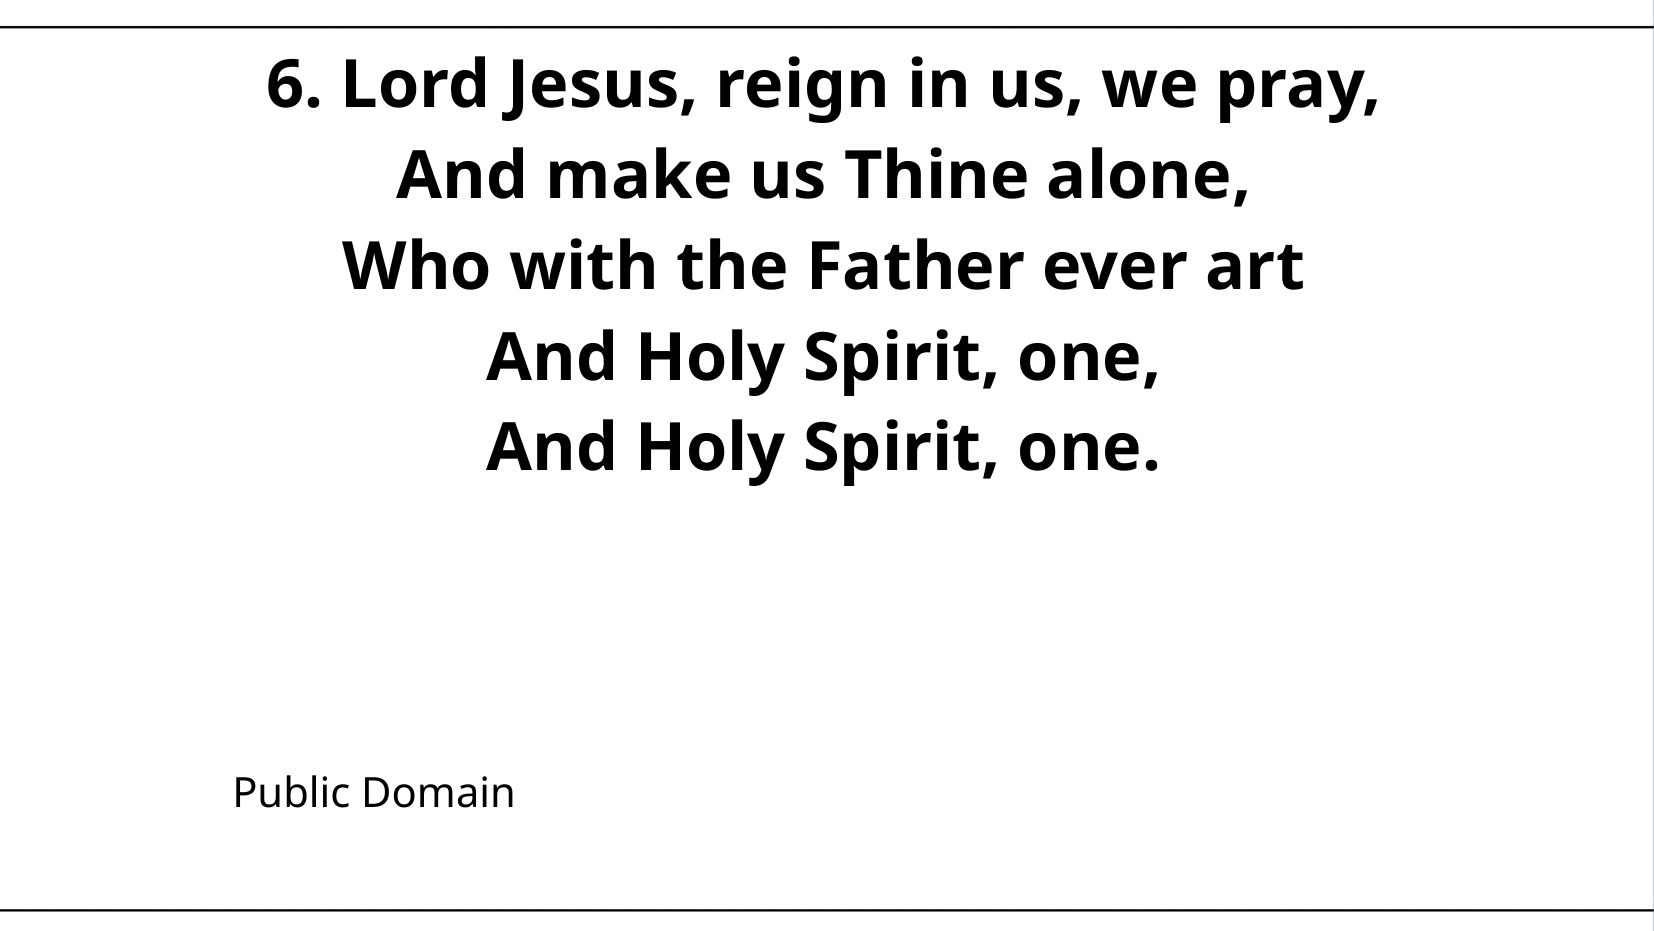

6. Lord Jesus, reign in us, we pray,
And make us Thine alone,
Who with the Father ever art
And Holy Spirit, one,
And Holy Spirit, one.
 Public Domain